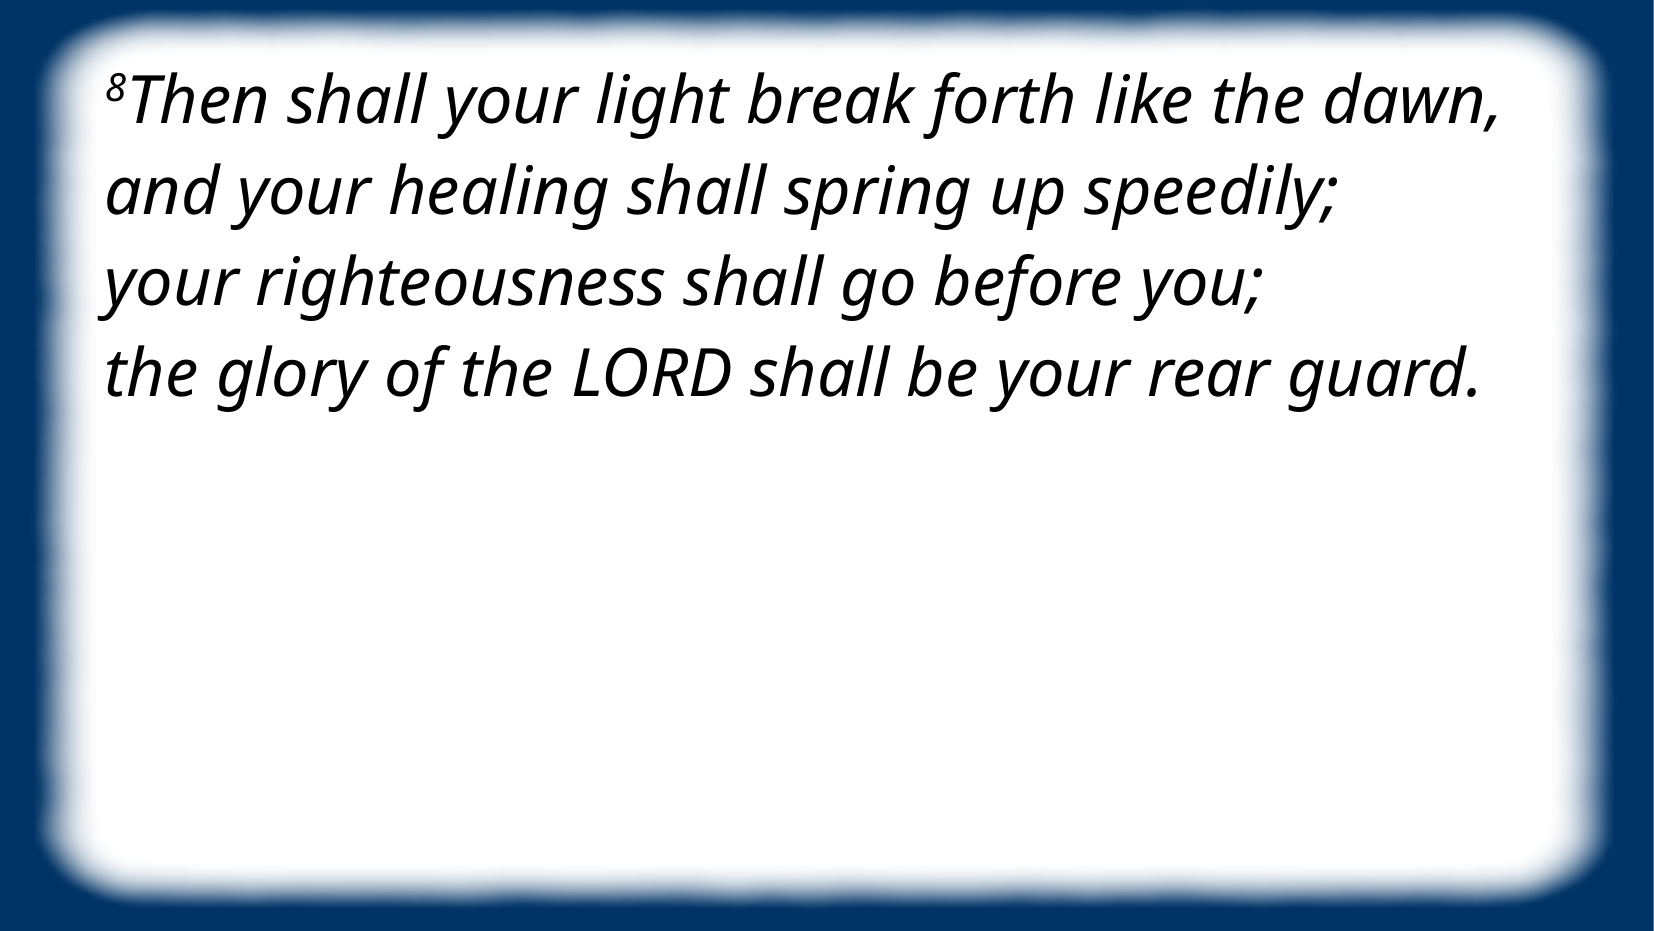

8Then shall your light break forth like the dawn,
and your healing shall spring up speedily;
your righteousness shall go before you;
the glory of the LORD shall be your rear guard.